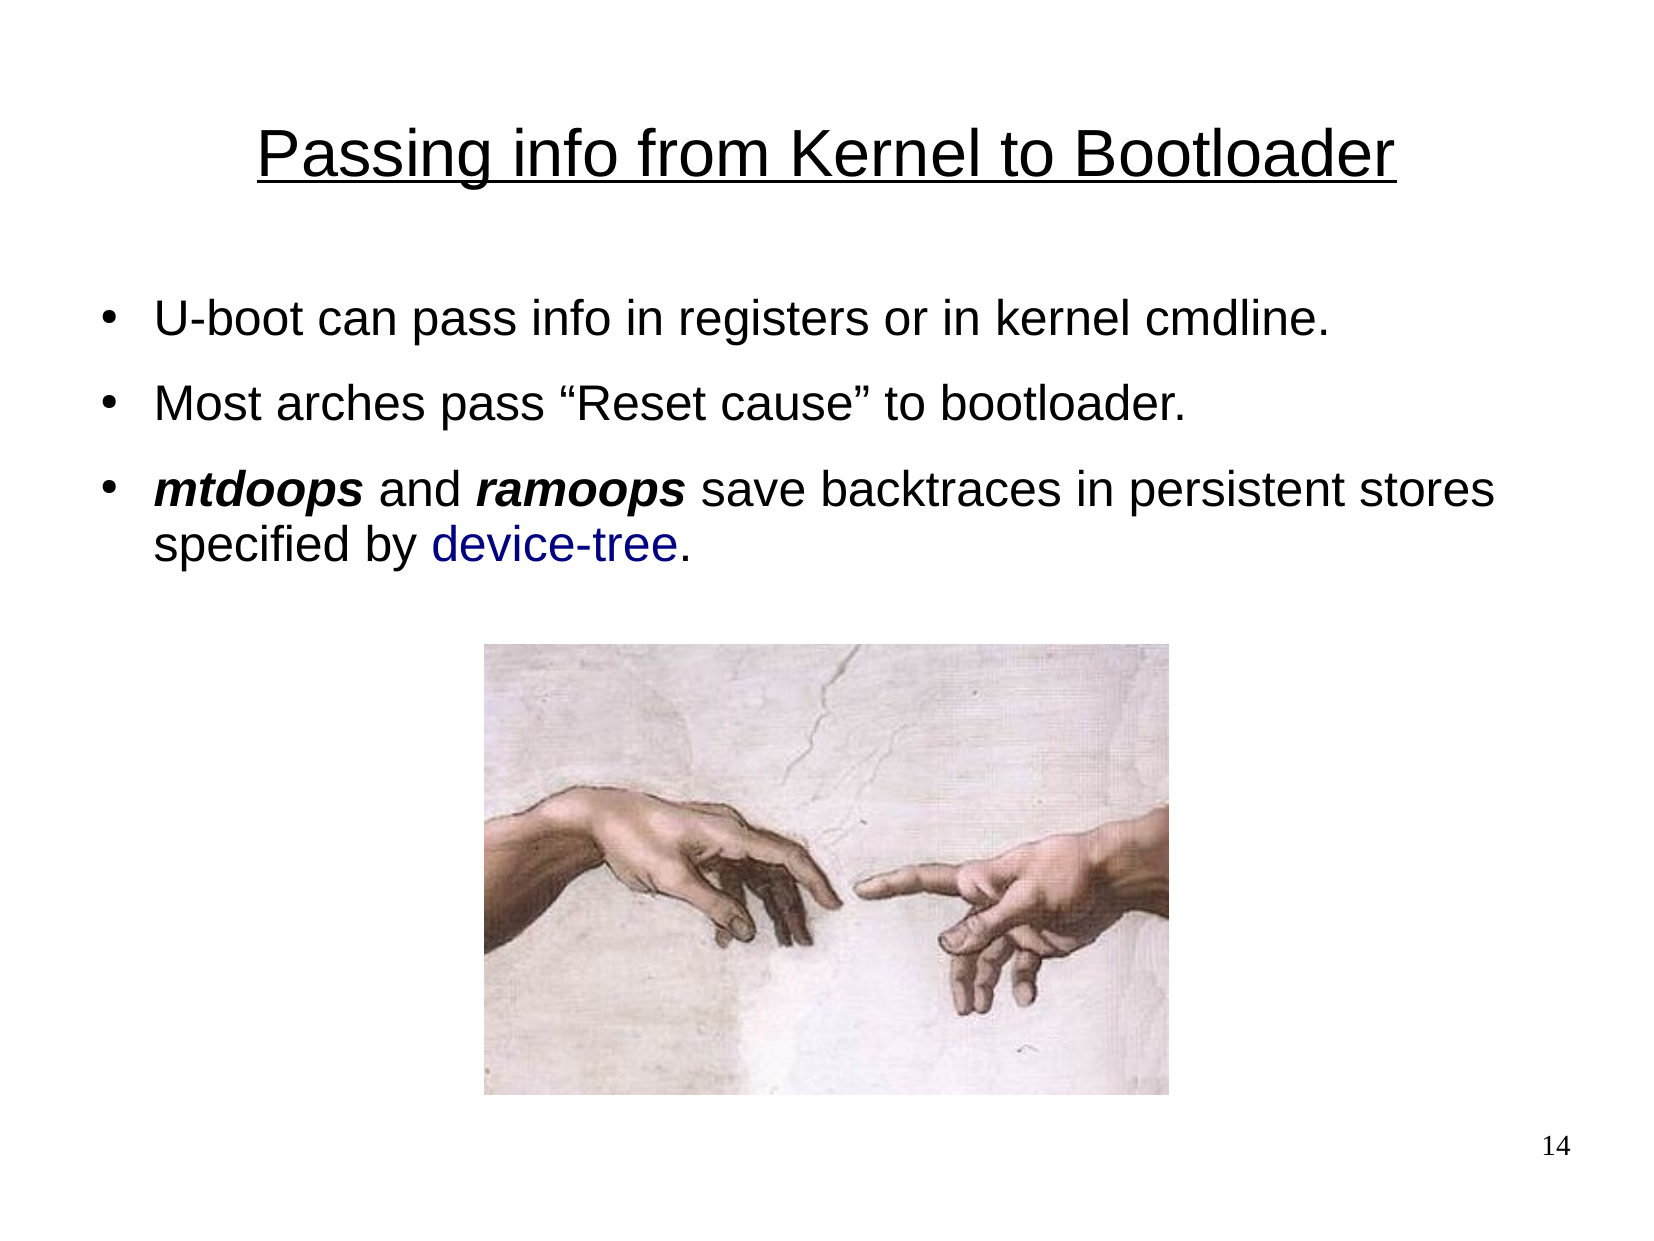

# Passing info from Kernel to Bootloader
U-boot can pass info in registers or in kernel cmdline.
Most arches pass “Reset cause” to bootloader.
mtdoops and ramoops save backtraces in persistent stores specified by device-tree.
14